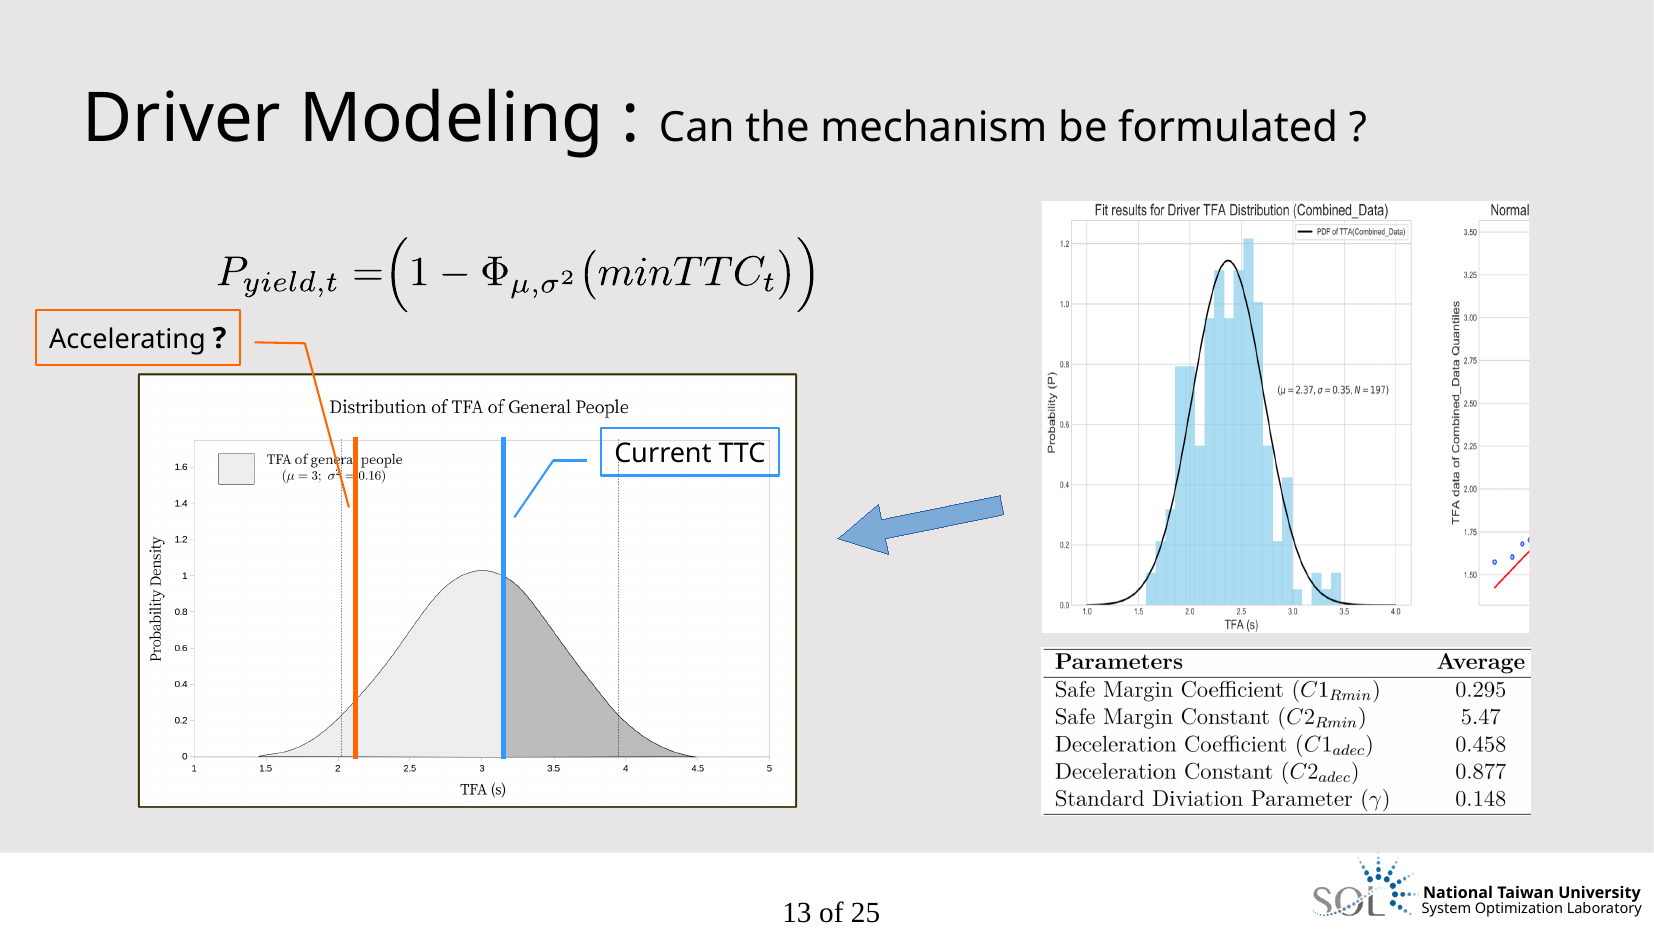

# Driver Modeling : Can the mechanism be formulated ?
Accelerating ?
Current TTC
13